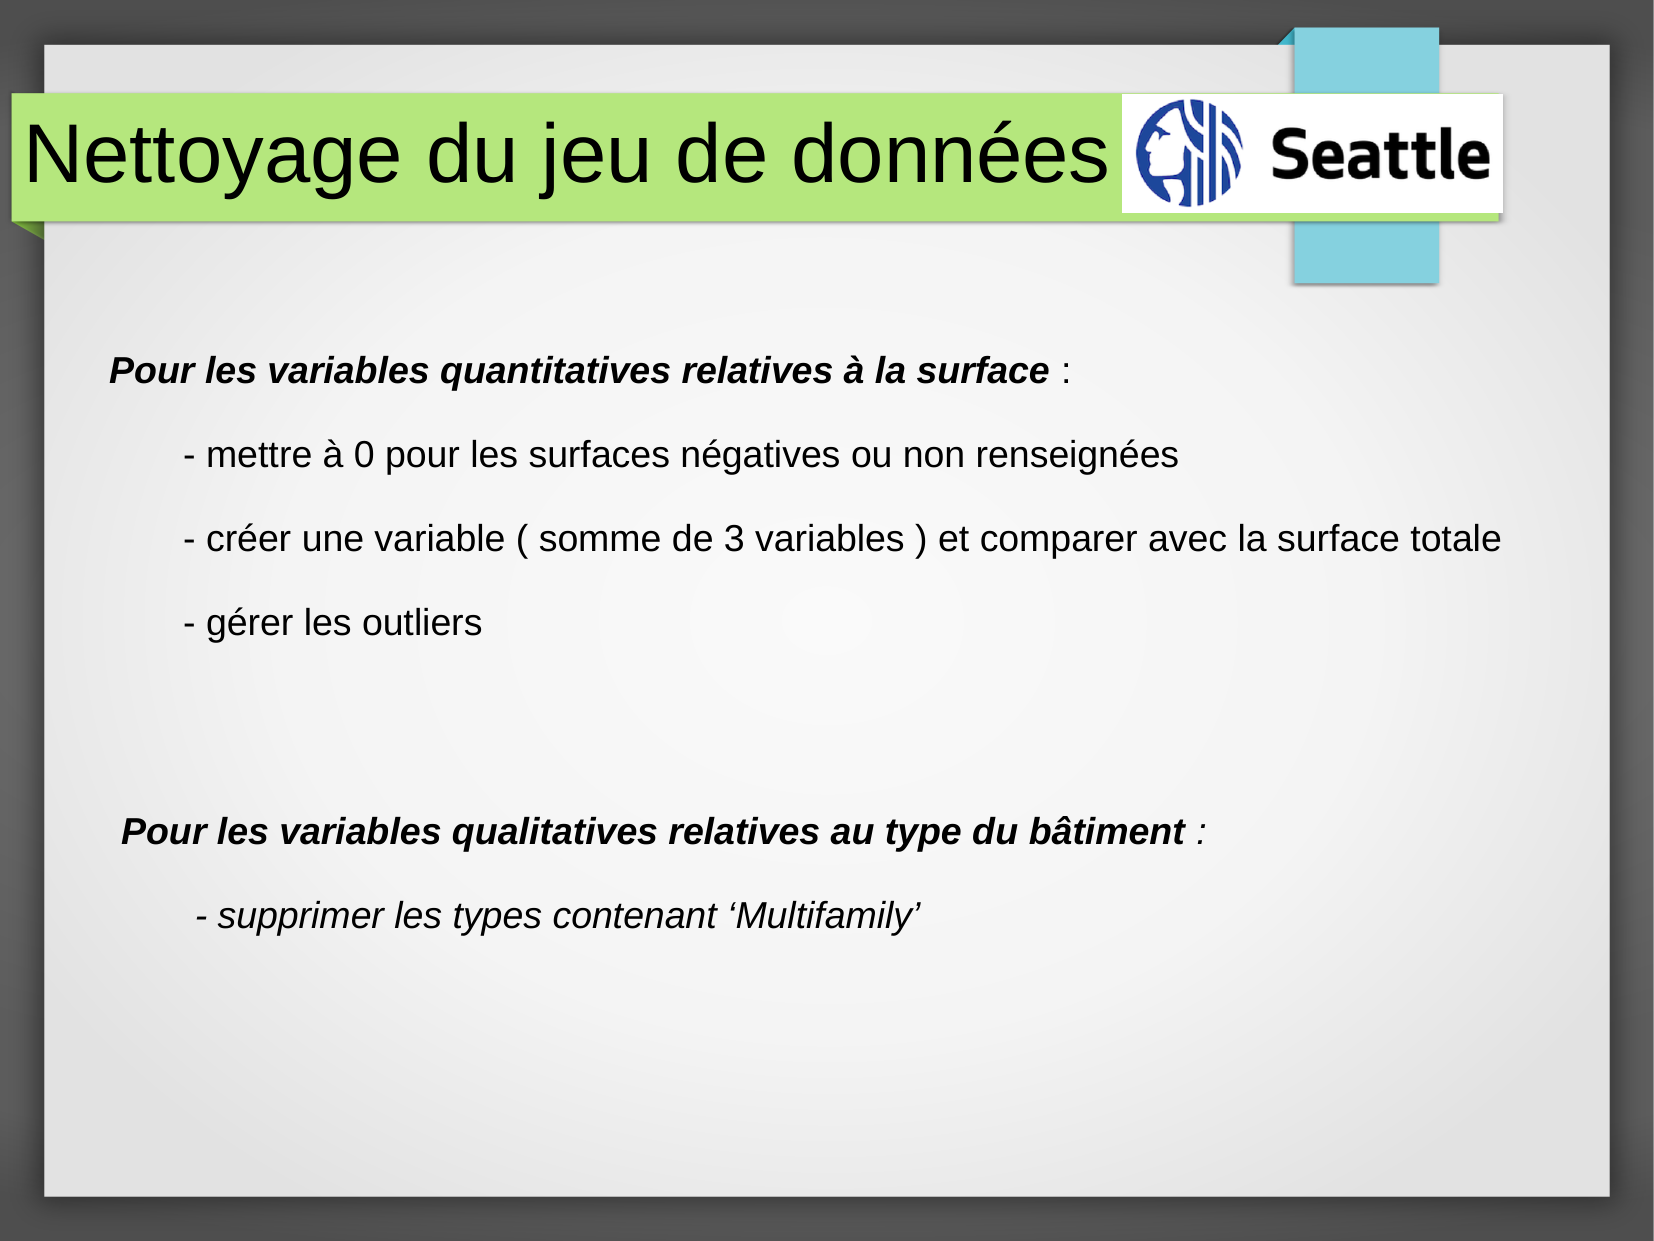

# Nettoyage du jeu de données
Pour les variables quantitatives relatives à la surface :
	- mettre à 0 pour les surfaces négatives ou non renseignées
	- créer une variable ( somme de 3 variables ) et comparer avec la surface totale
	- gérer les outliers
Pour les variables qualitatives relatives au type du bâtiment :
	- supprimer les types contenant ‘Multifamily’